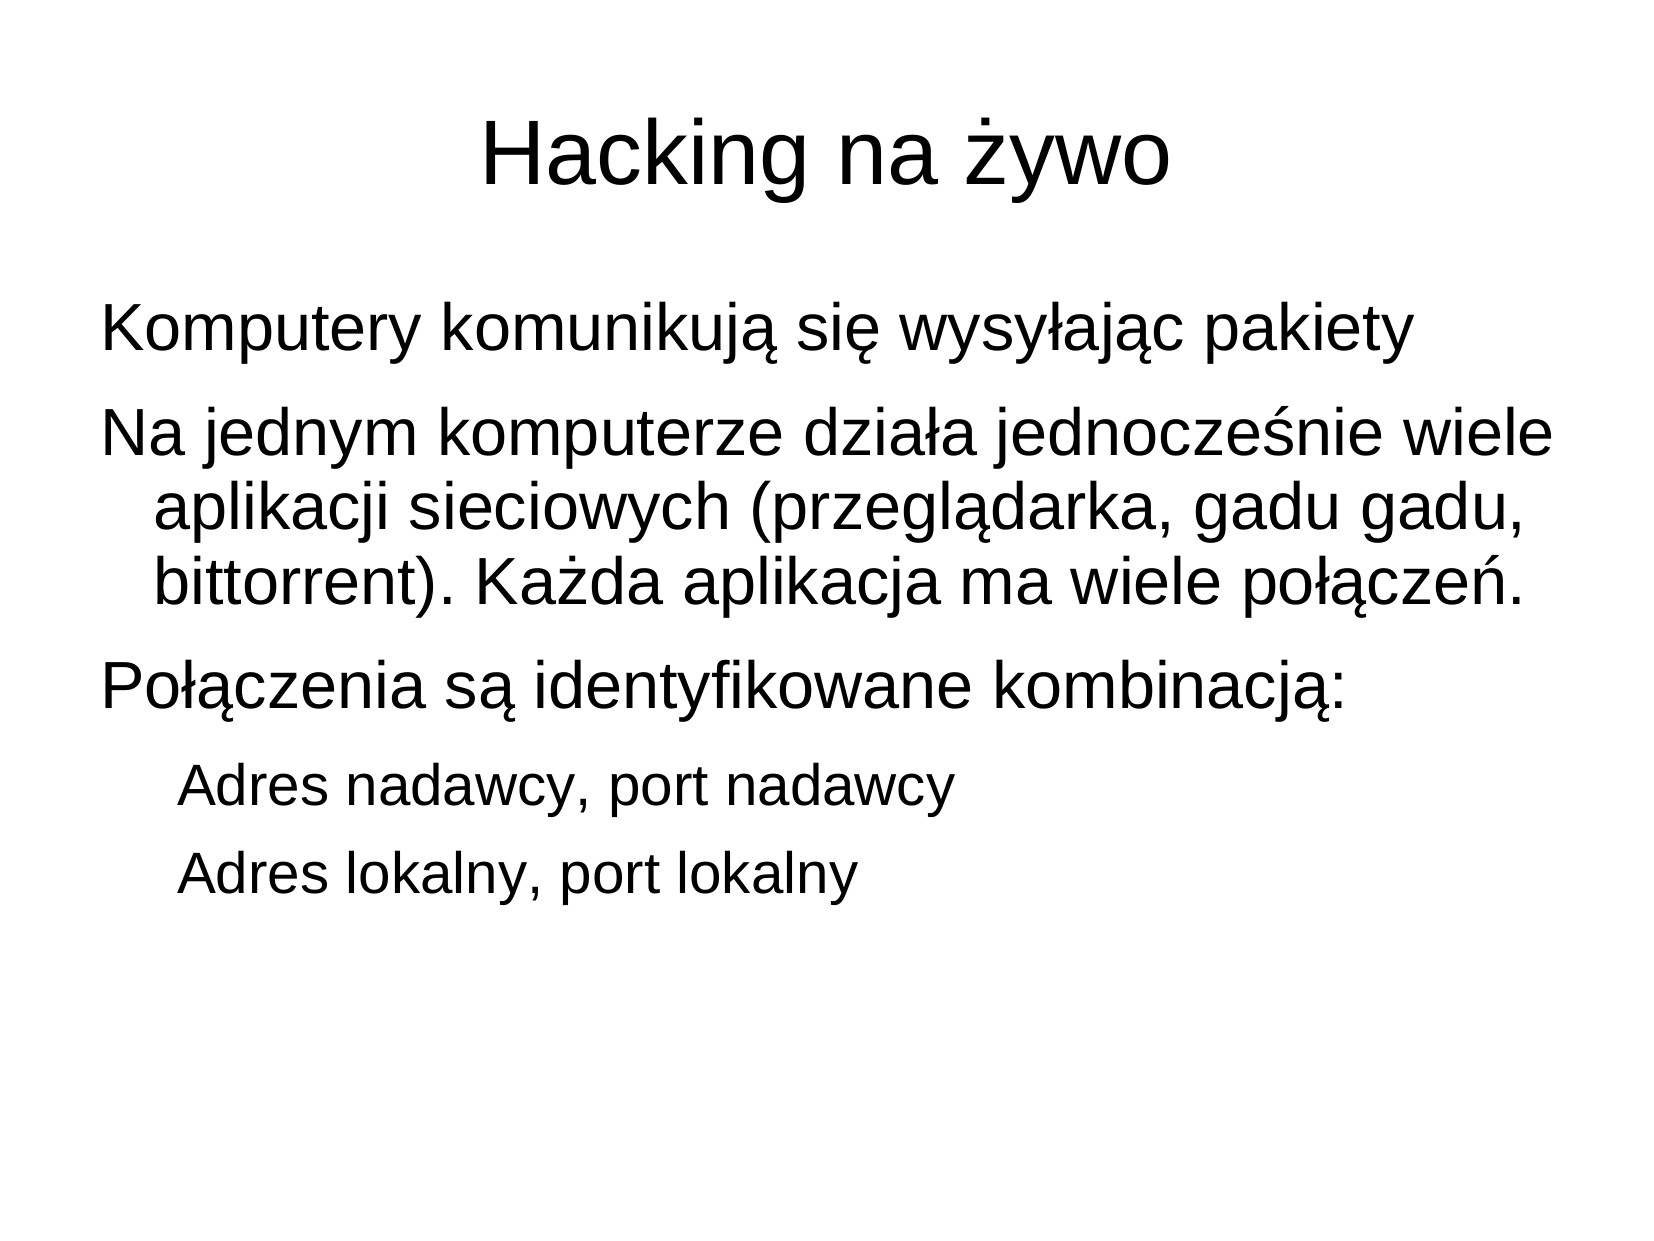

# Hacking na żywo
Komputery komunikują się wysyłając pakiety
Na jednym komputerze działa jednocześnie wiele aplikacji sieciowych (przeglądarka, gadu gadu, bittorrent). Każda aplikacja ma wiele połączeń.
Połączenia są identyfikowane kombinacją:
Adres nadawcy, port nadawcy
Adres lokalny, port lokalny